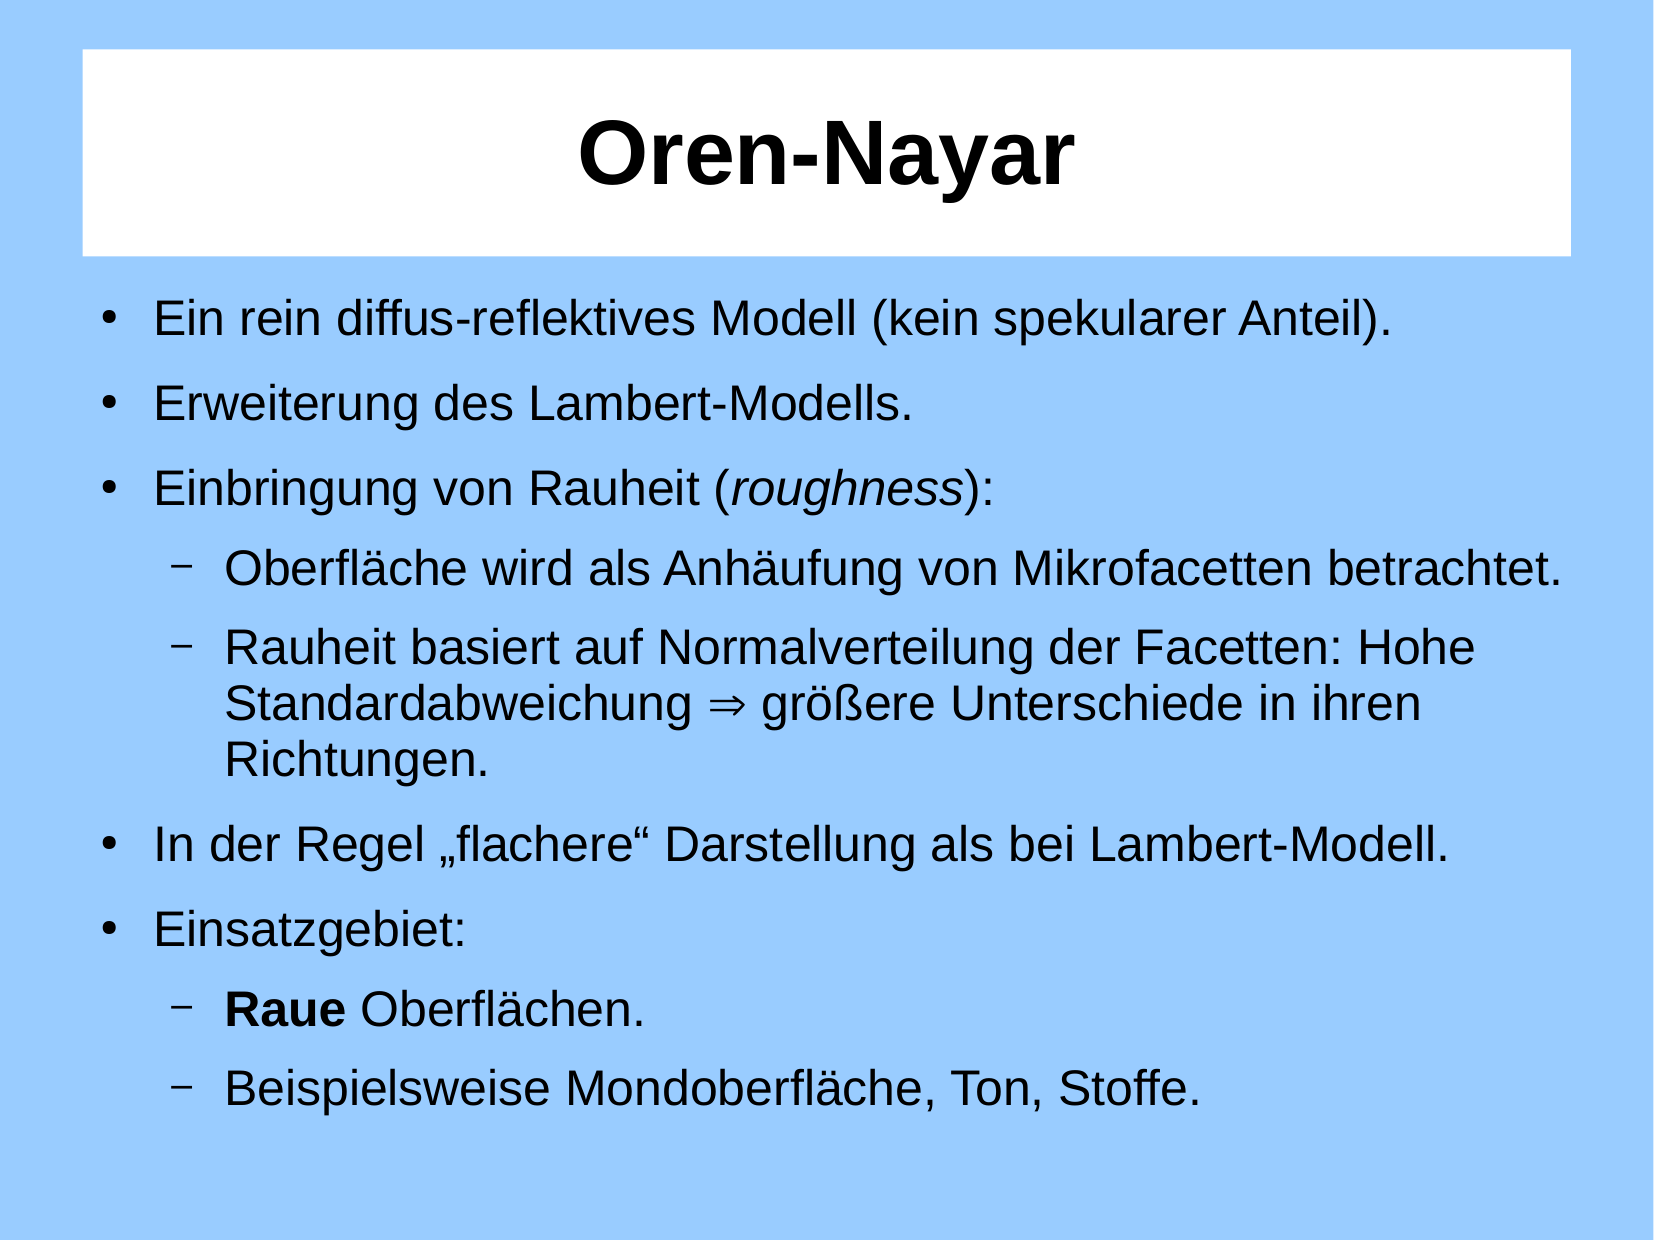

# Oren-Nayar
Ein rein diffus-reflektives Modell (kein spekularer Anteil).
Erweiterung des Lambert-Modells.
Einbringung von Rauheit (roughness):
Oberfläche wird als Anhäufung von Mikrofacetten betrachtet.
Rauheit basiert auf Normalverteilung der Facetten: Hohe Standardabweichung  größere Unterschiede in ihren Richtungen.
In der Regel „flachere“ Darstellung als bei Lambert-Modell.
Einsatzgebiet:
Raue Oberflächen.
Beispielsweise Mondoberfläche, Ton, Stoffe.